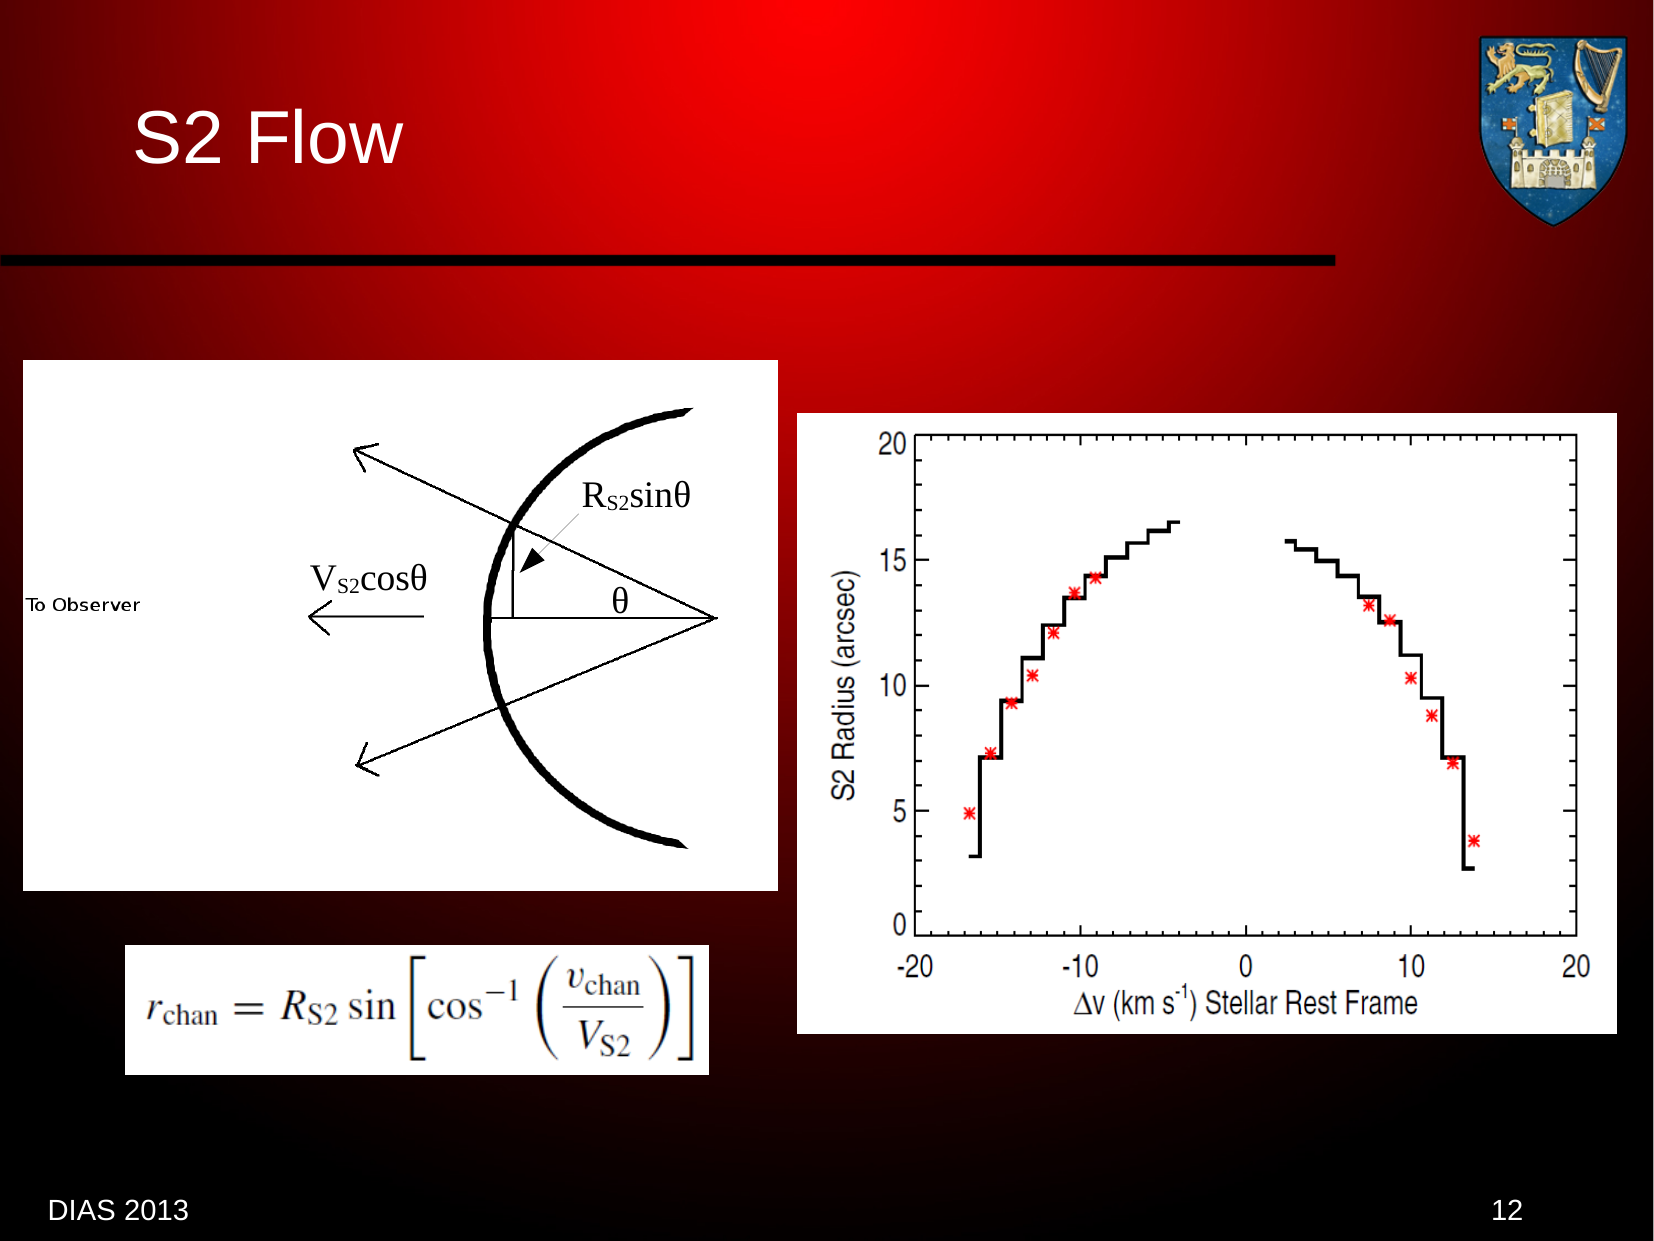

S2 Flow
RS2sinθ
VS2cosθ
θ
October 3-5 2012
Radio
 DIAS 2013	 					 		 										12